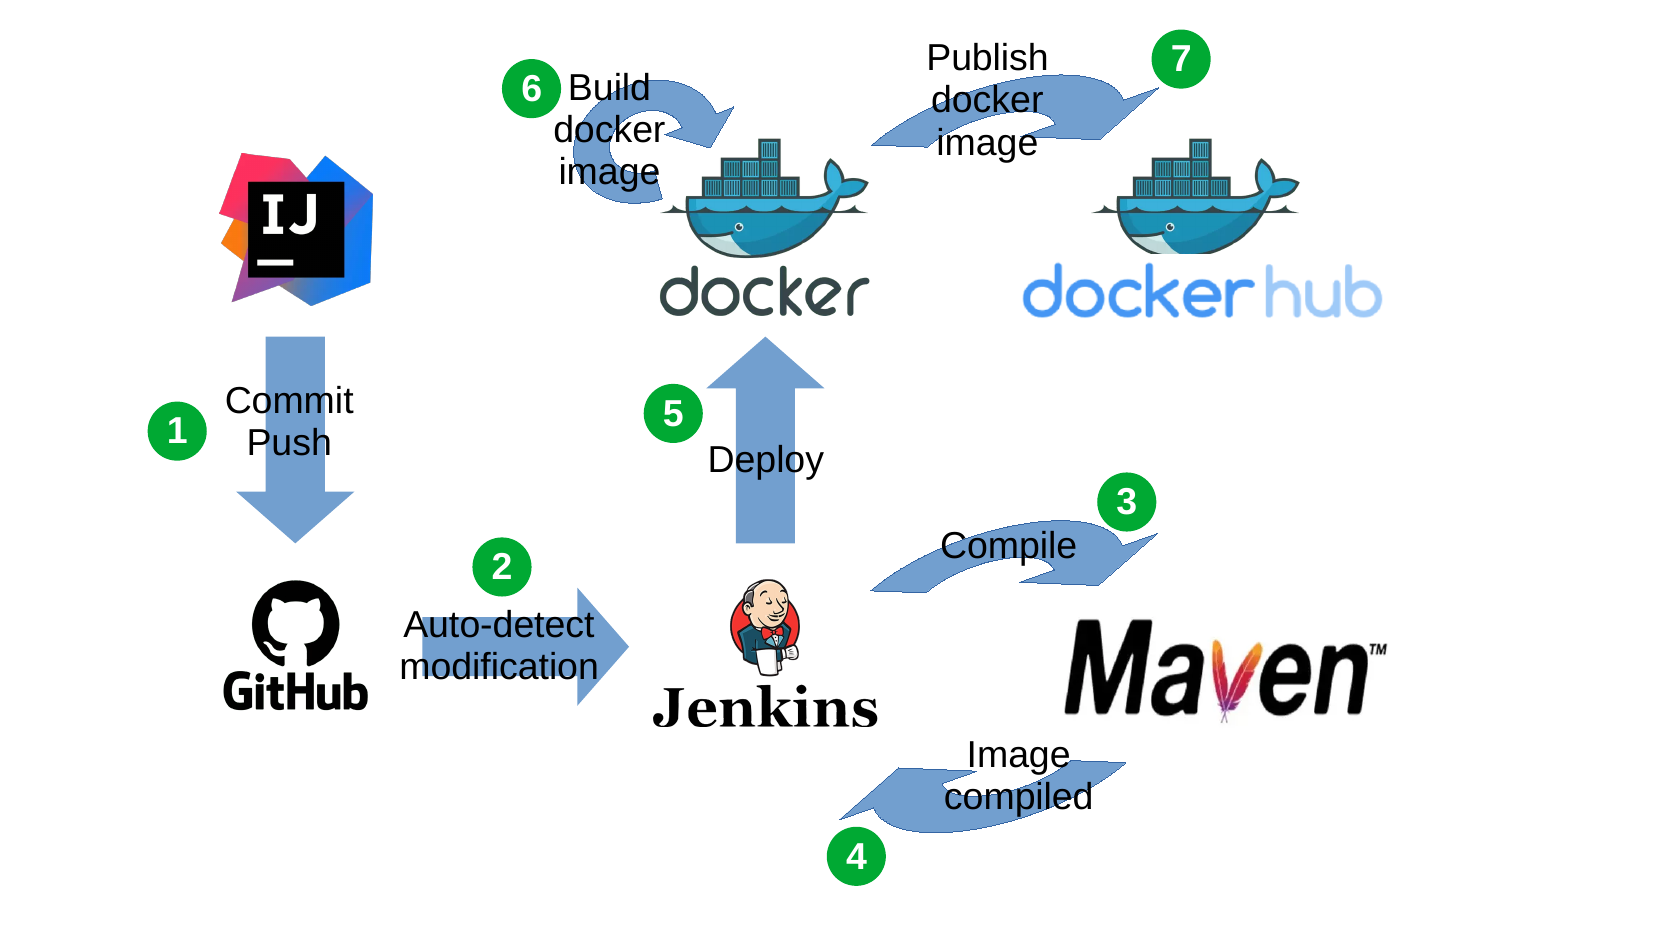

Publish
docker
image
7
6
Build
docker
image
Commit
Push
5
1
Deploy
3
Compile
2
Auto-detect modification
Image
compiled
4